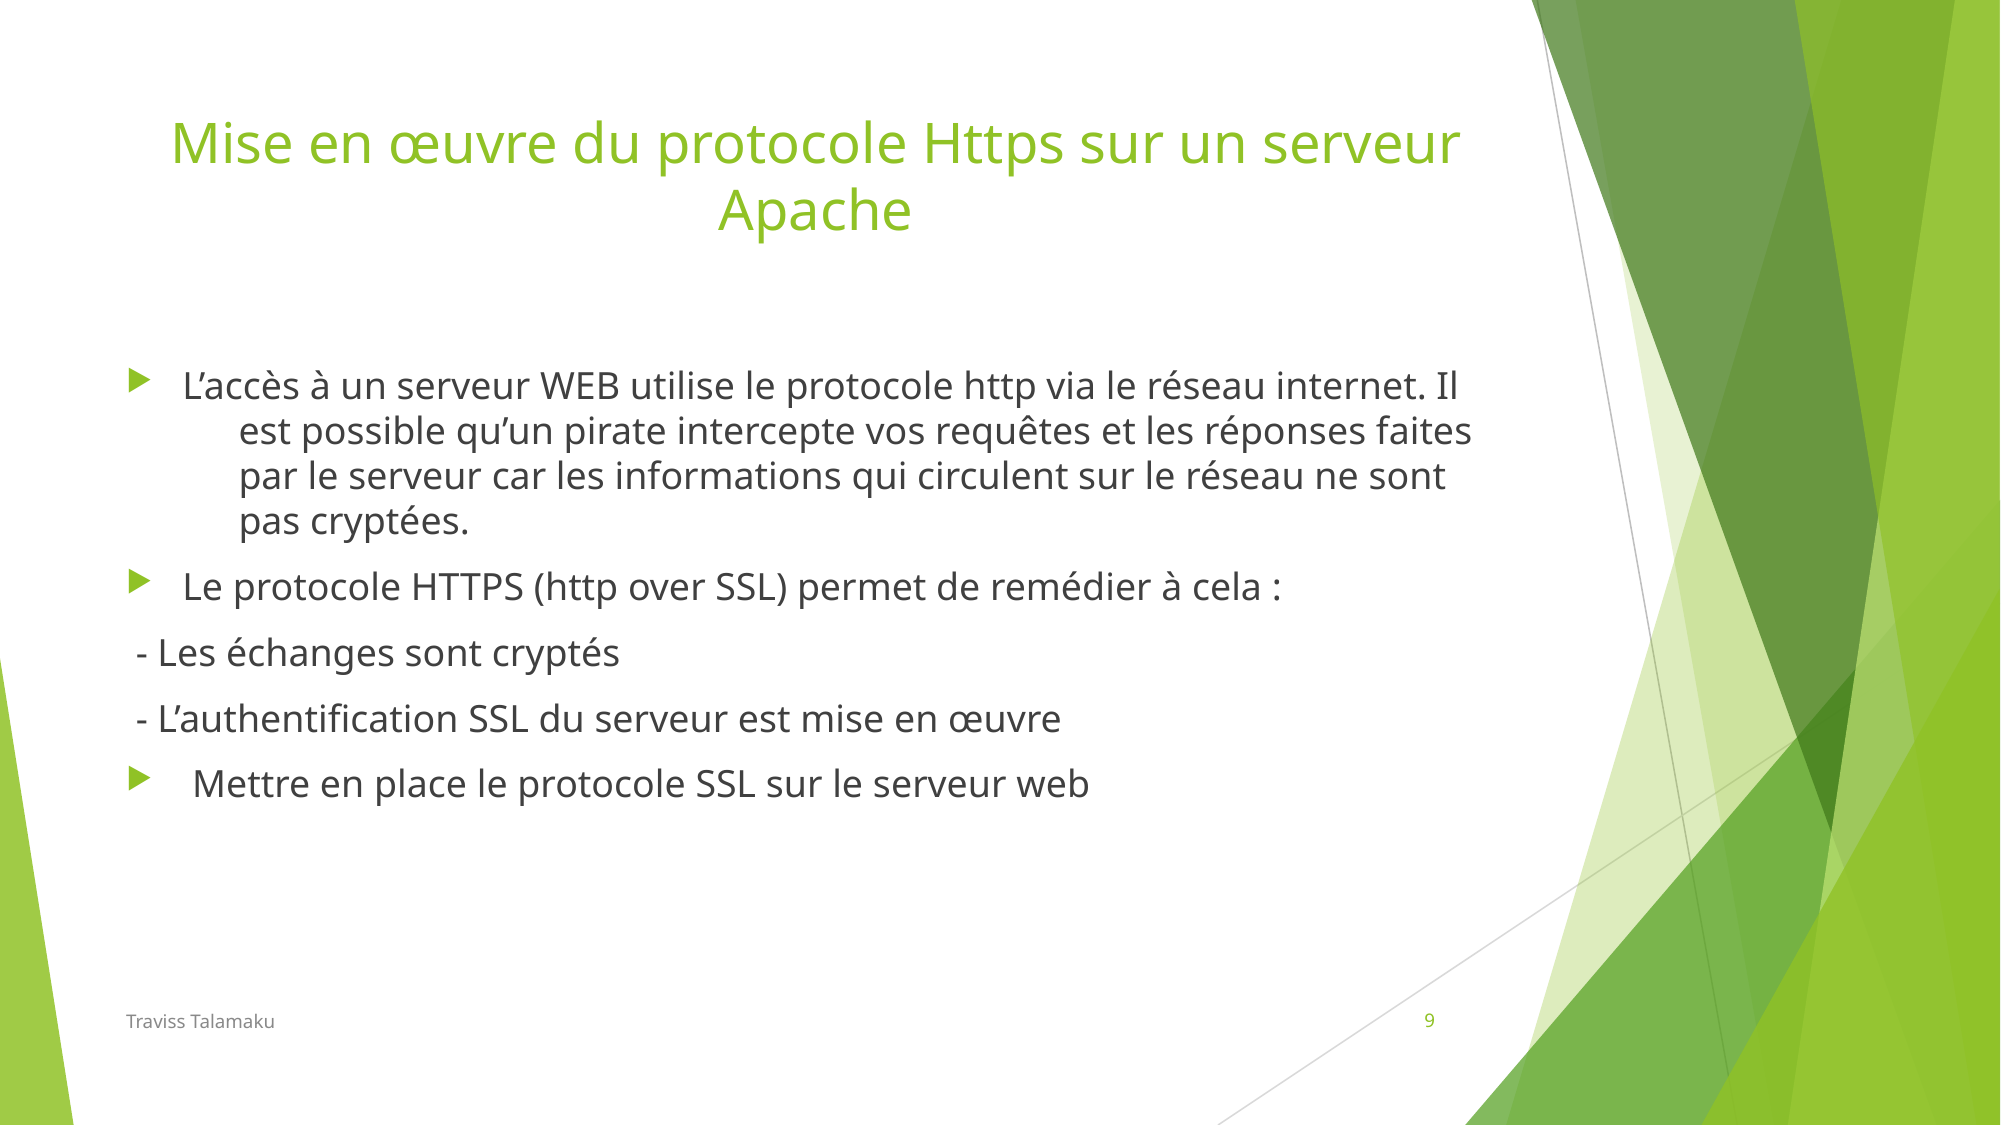

# Mise en œuvre du protocole Https sur un serveur Apache
L’accès à un serveur WEB utilise le protocole http via le réseau internet. Il est possible qu’un pirate intercepte vos requêtes et les réponses faites par le serveur car les informations qui circulent sur le réseau ne sont pas cryptées.
Le protocole HTTPS (http over SSL) permet de remédier à cela :
 - Les échanges sont cryptés
 - L’authentification SSL du serveur est mise en œuvre
 Mettre en place le protocole SSL sur le serveur web
Traviss Talamaku